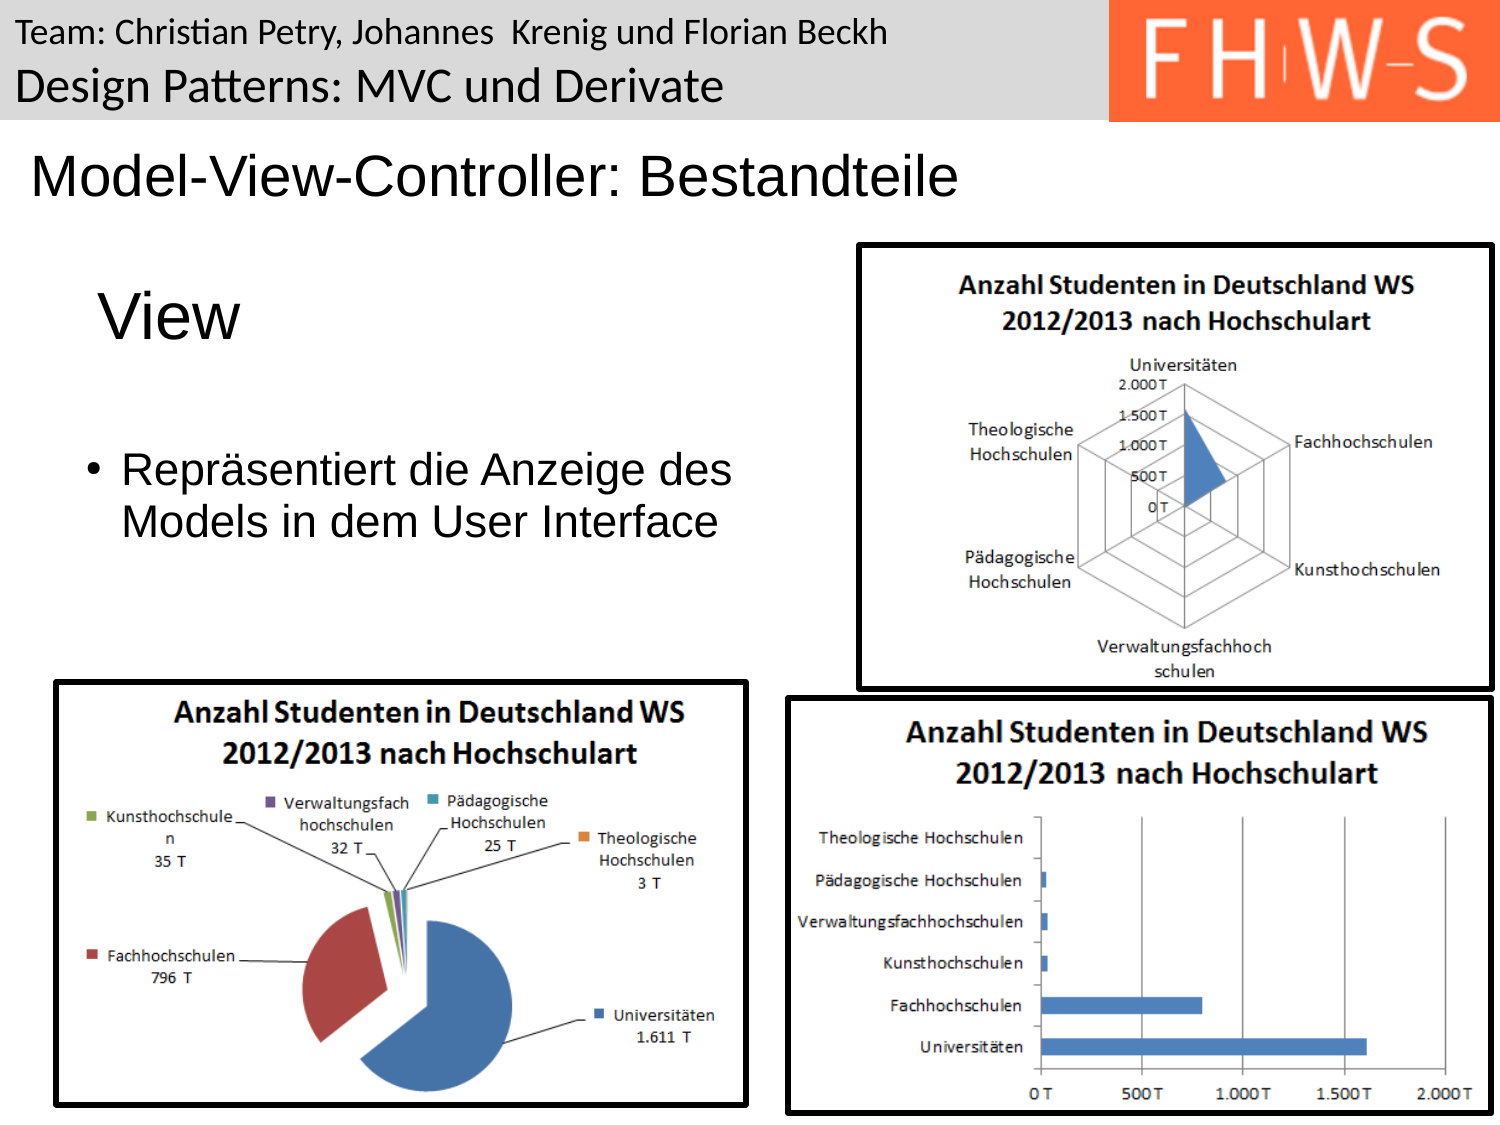

Model-View-Controller: Bestandteile
View
Repräsentiert die Anzeige des Models in dem User Interface